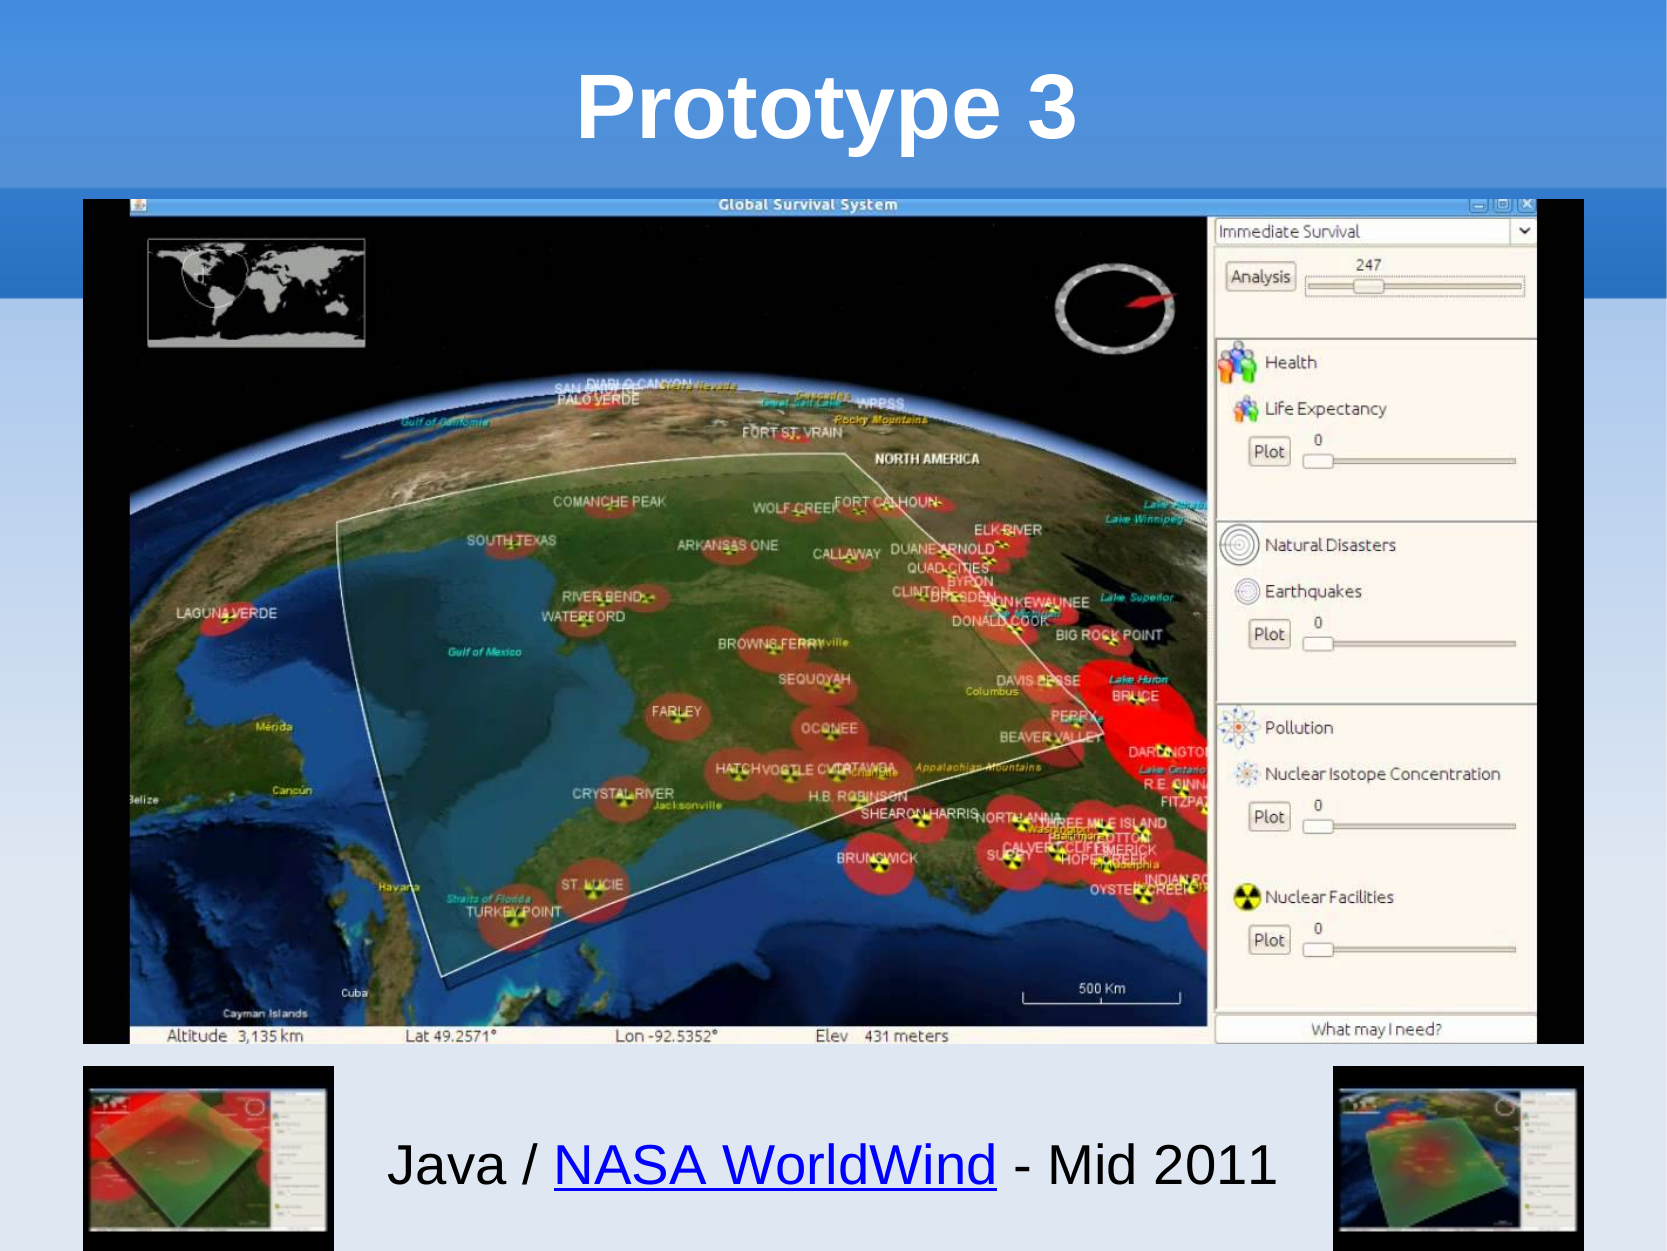

# Prototype 3
Java / NASA WorldWind - Mid 2011